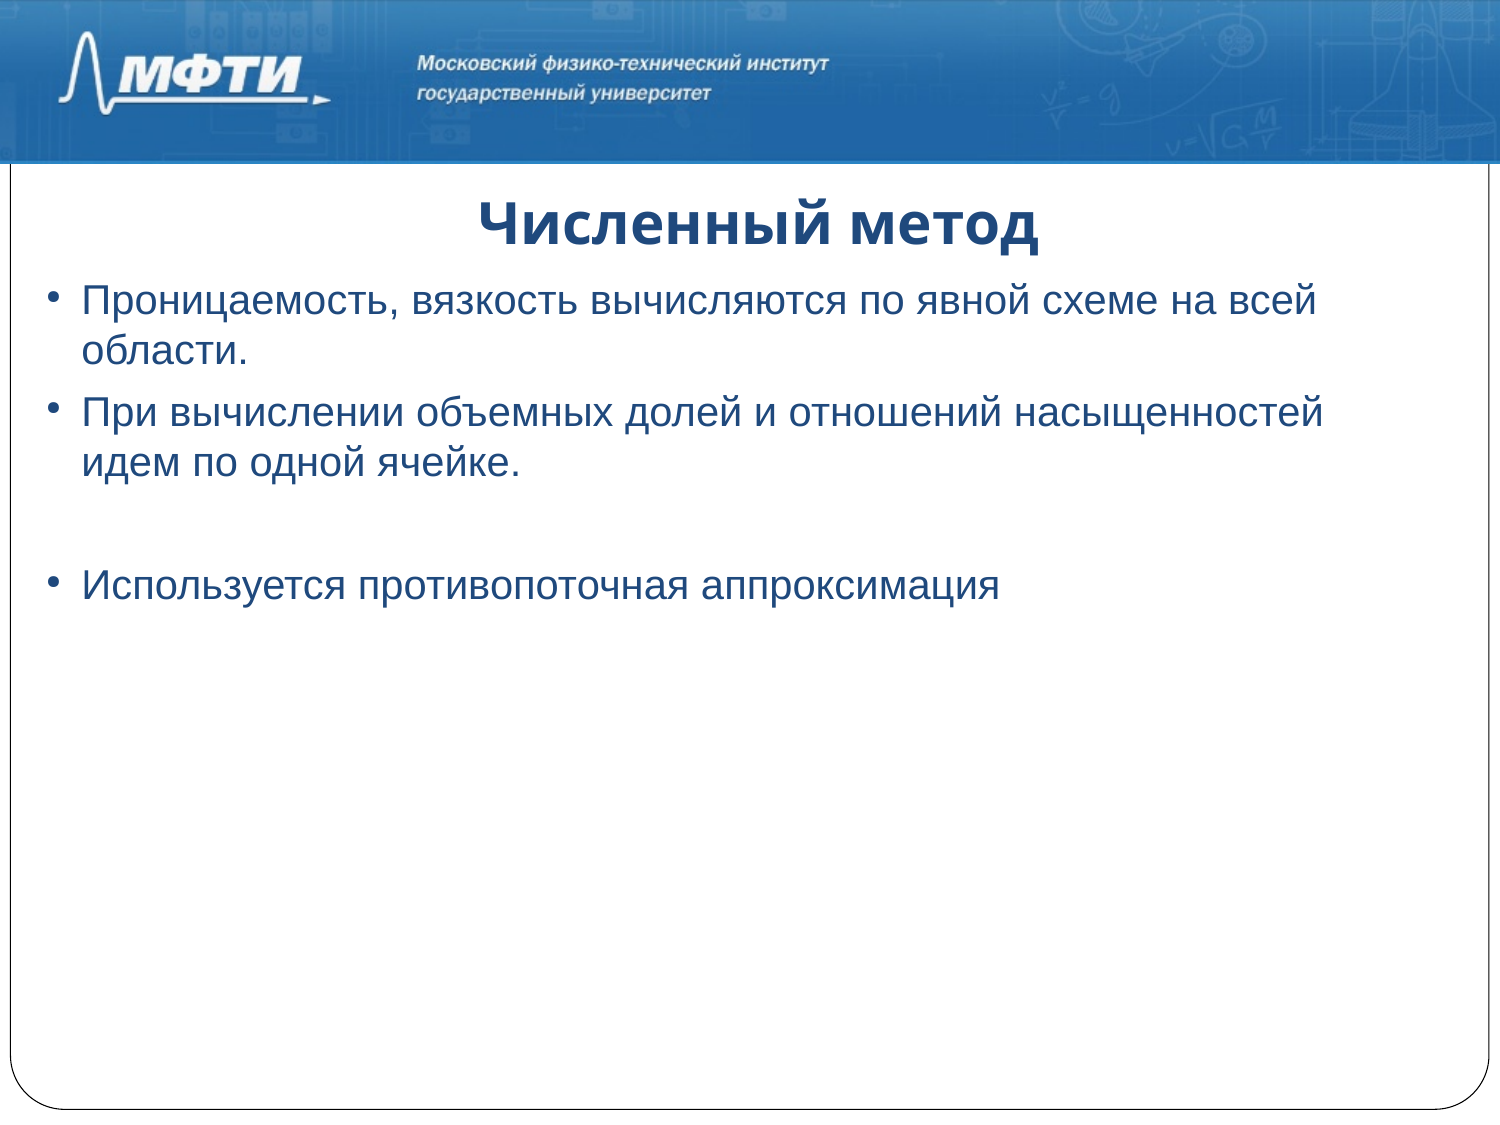

Численный метод
Проницаемость, вязкость вычисляются по явной схеме на всей области.
При вычислении объемных долей и отношений насыщенностей идем по одной ячейке.
Используется противопоточная аппроксимация